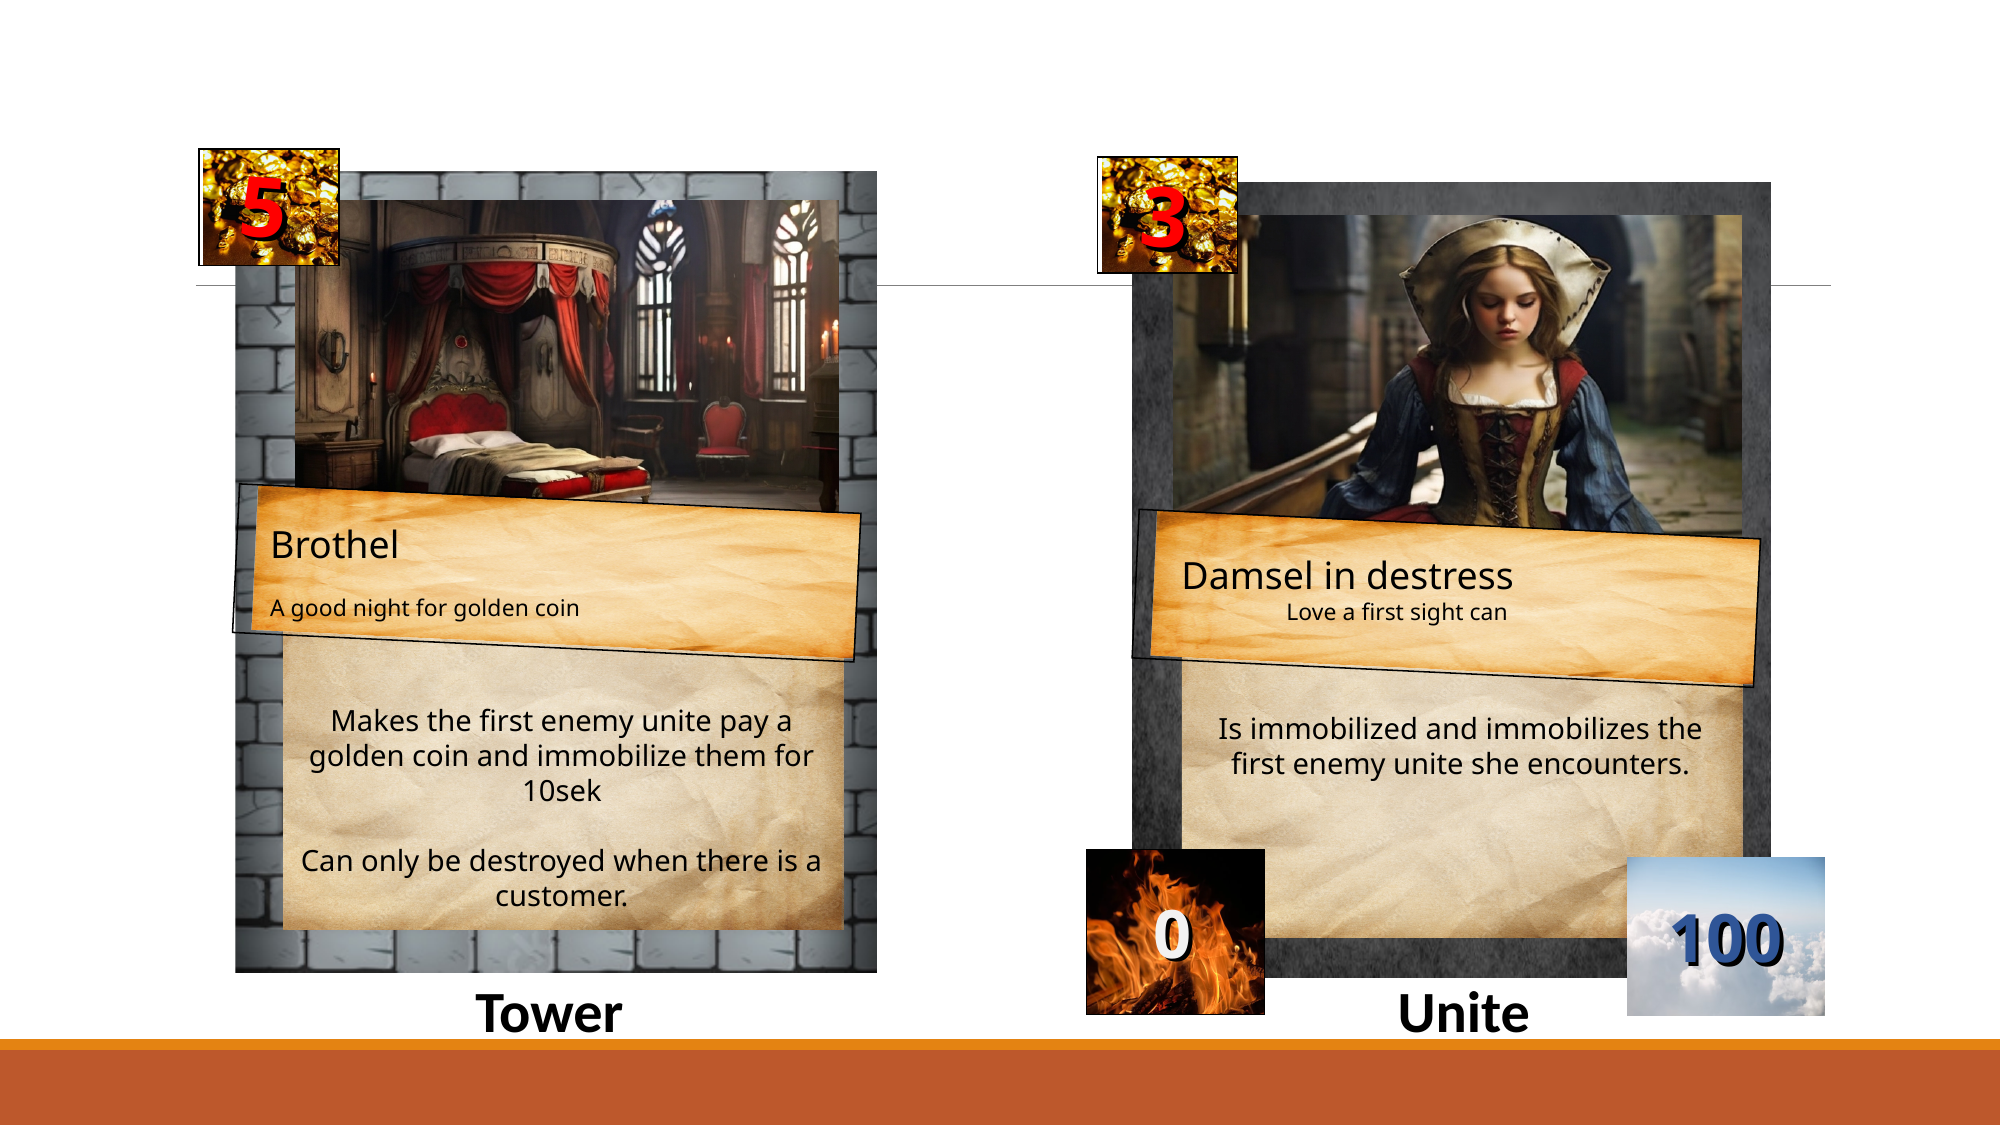

5
3
Brothel
A good night for golden coin
Damsel in destress
Love a first sight can
Makes the first enemy unite pay a golden coin and immobilize them for 10sek
Can only be destroyed when there is a customer.
Is immobilized and immobilizes the first enemy unite she encounters.
0
100
Tower
Unite